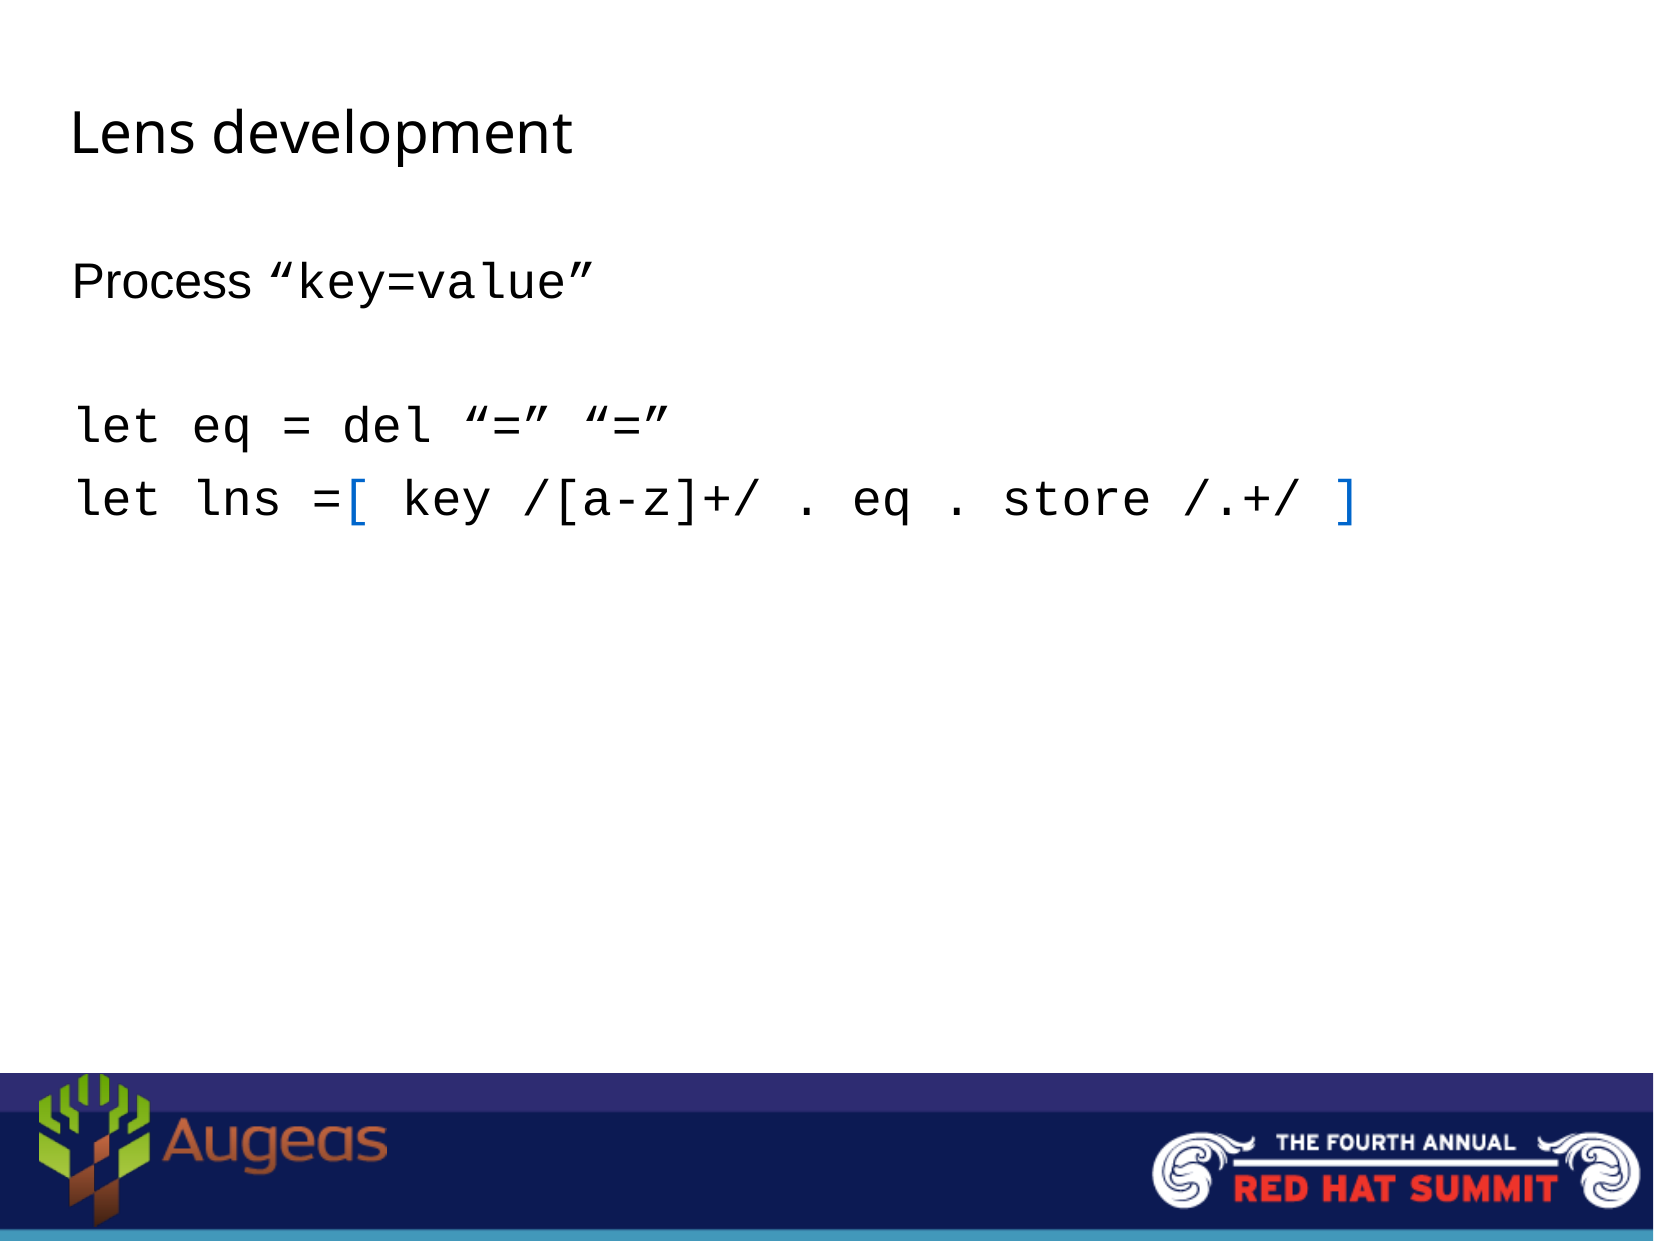

# Lens development
Process “key=value”
let eq = del “=” “=”
let lns =[ key /[a-z]+/ . eq . store /.+/ ]